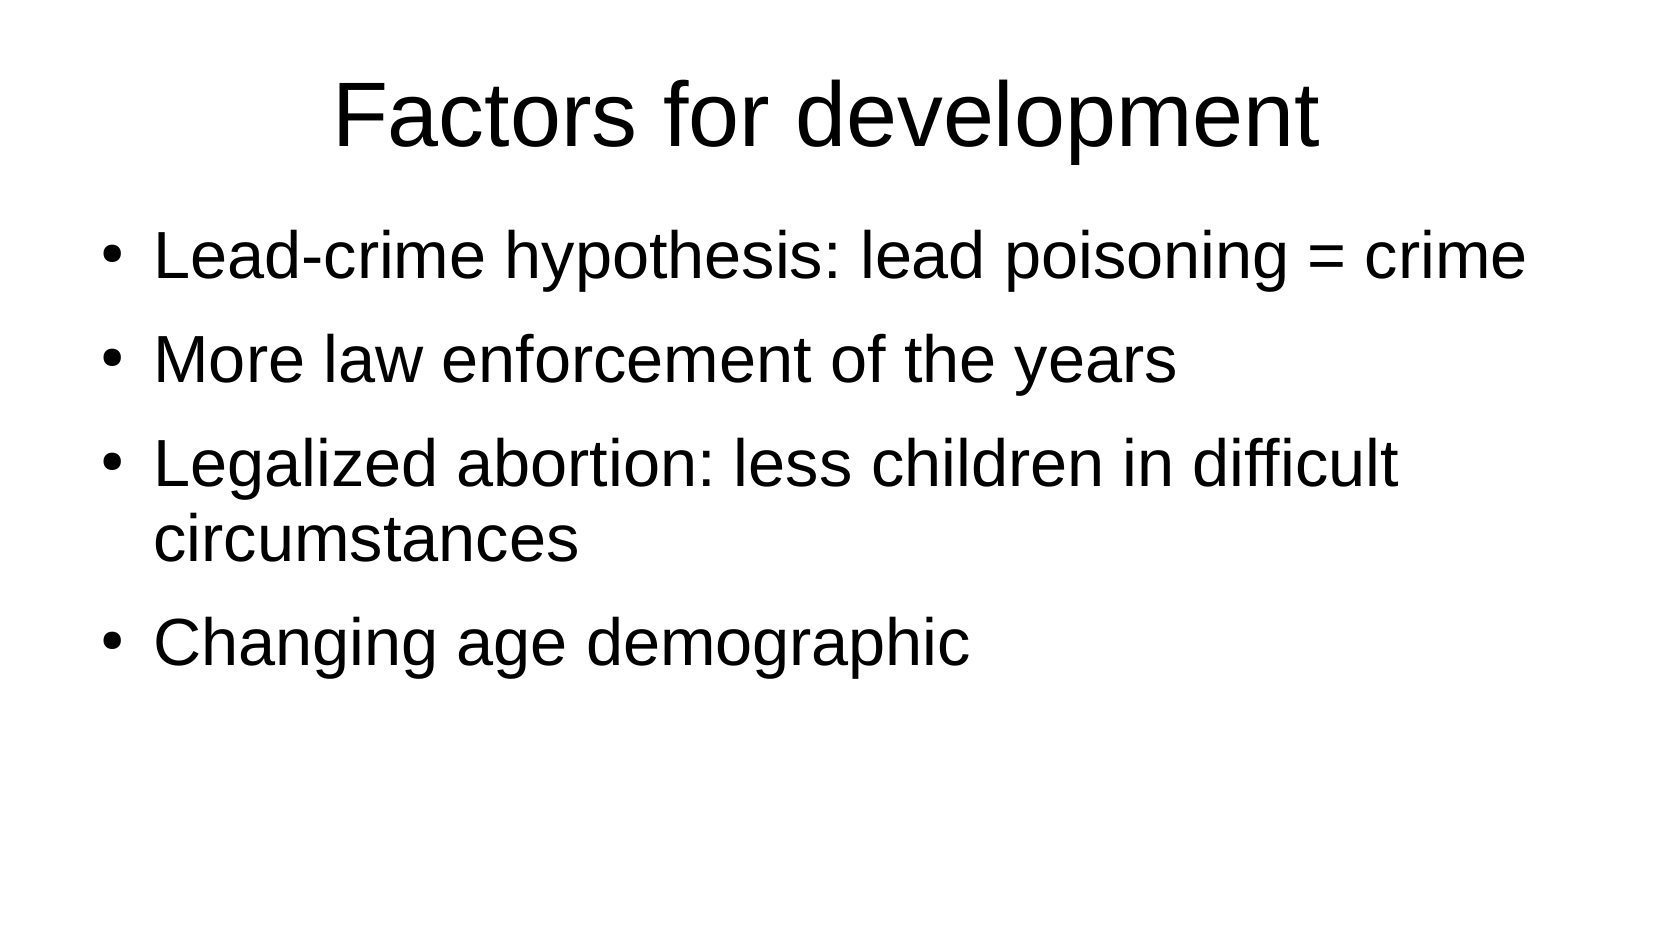

# Factors for development
Lead-crime hypothesis: lead poisoning = crime
More law enforcement of the years
Legalized abortion: less children in difficult circumstances
Changing age demographic